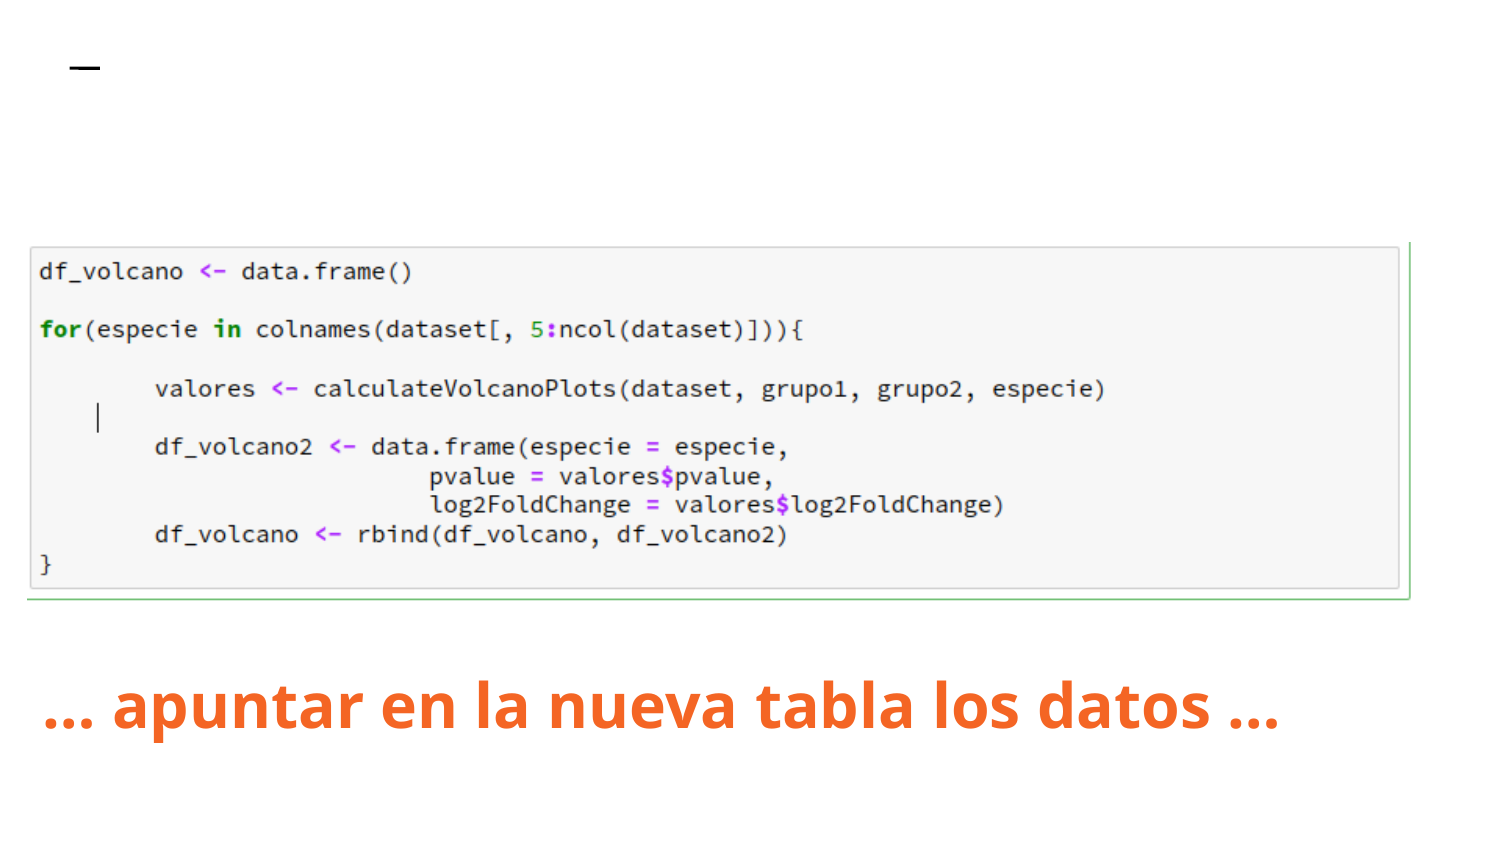

# … apuntar en la nueva tabla los datos …